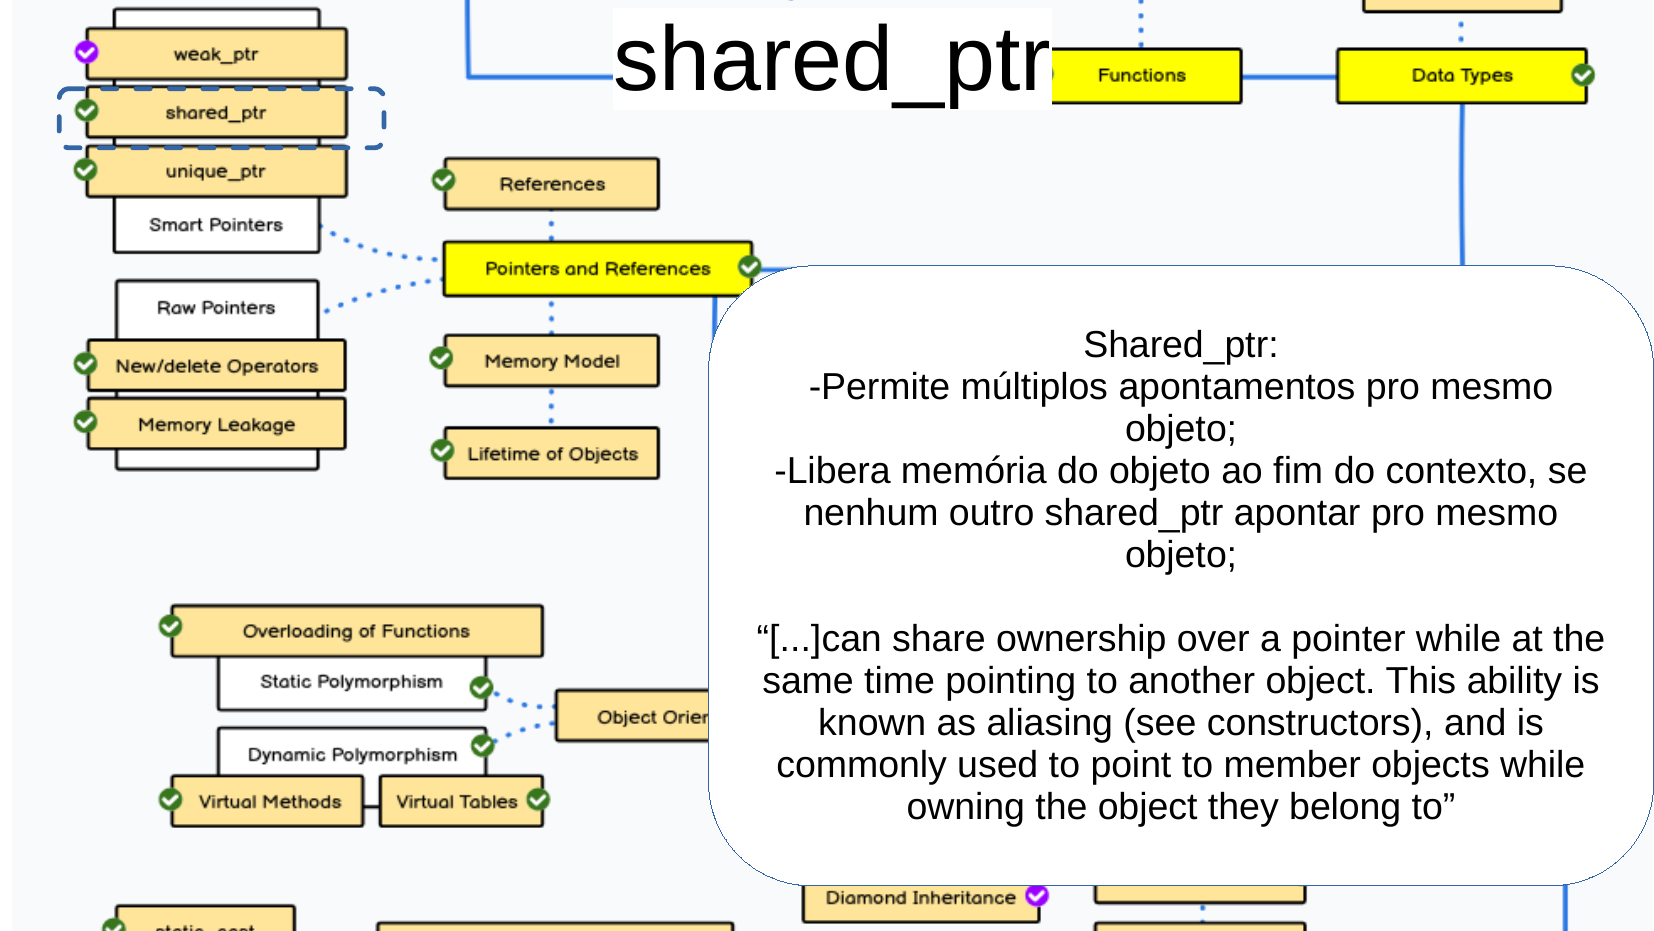

# shared_ptr
Shared_ptr:
-Permite múltiplos apontamentos pro mesmo objeto;
-Libera memória do objeto ao fim do contexto, se nenhum outro shared_ptr apontar pro mesmo objeto;
“[...]can share ownership over a pointer while at the same time pointing to another object. This ability is known as aliasing (see constructors), and is commonly used to point to member objects while owning the object they belong to”